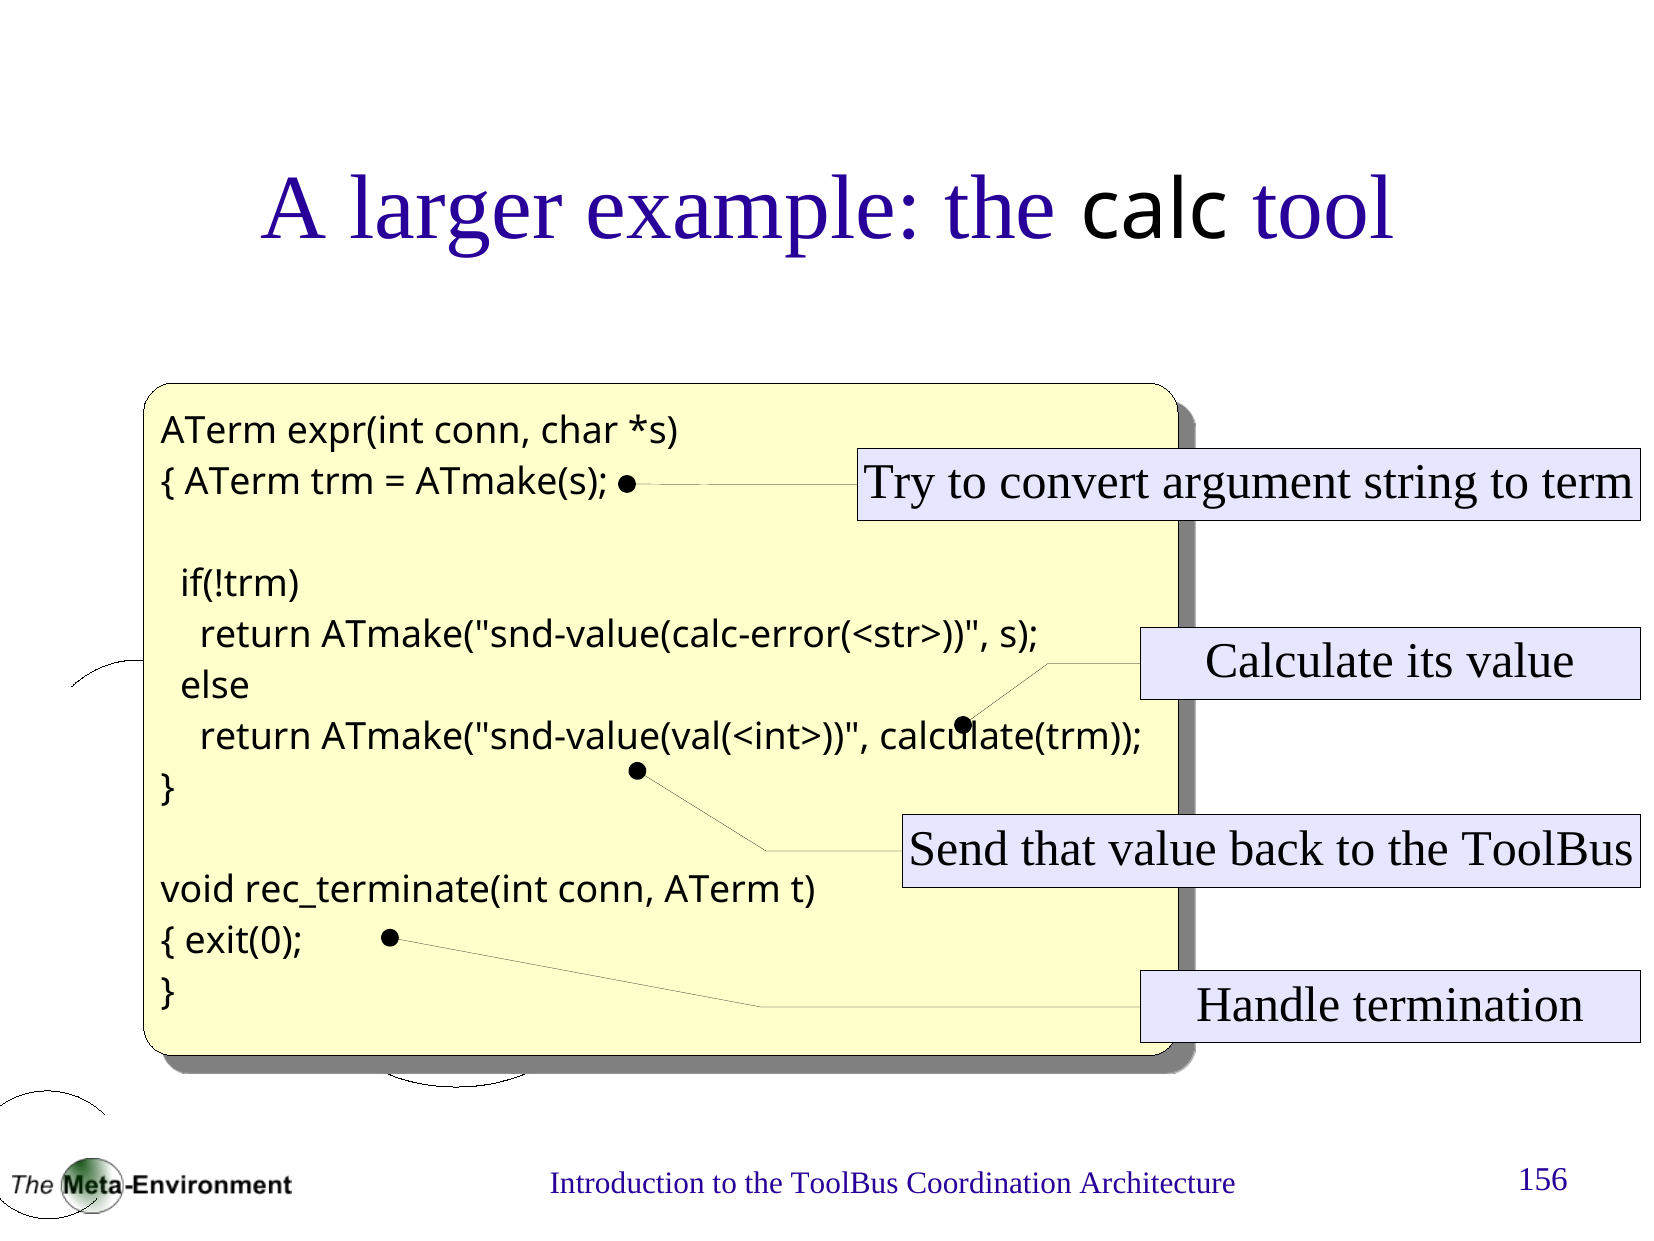

# A larger example: the calc tool
ATerm expr(int conn, char *s)
{ ATerm trm = ATmake(s);
 if(!trm)
 return ATmake("snd-value(calc-error(<str>))", s);
 else
 return ATmake("snd-value(val(<int>))", calculate(trm));
}
void rec_terminate(int conn, ATerm t)
{ exit(0);
}